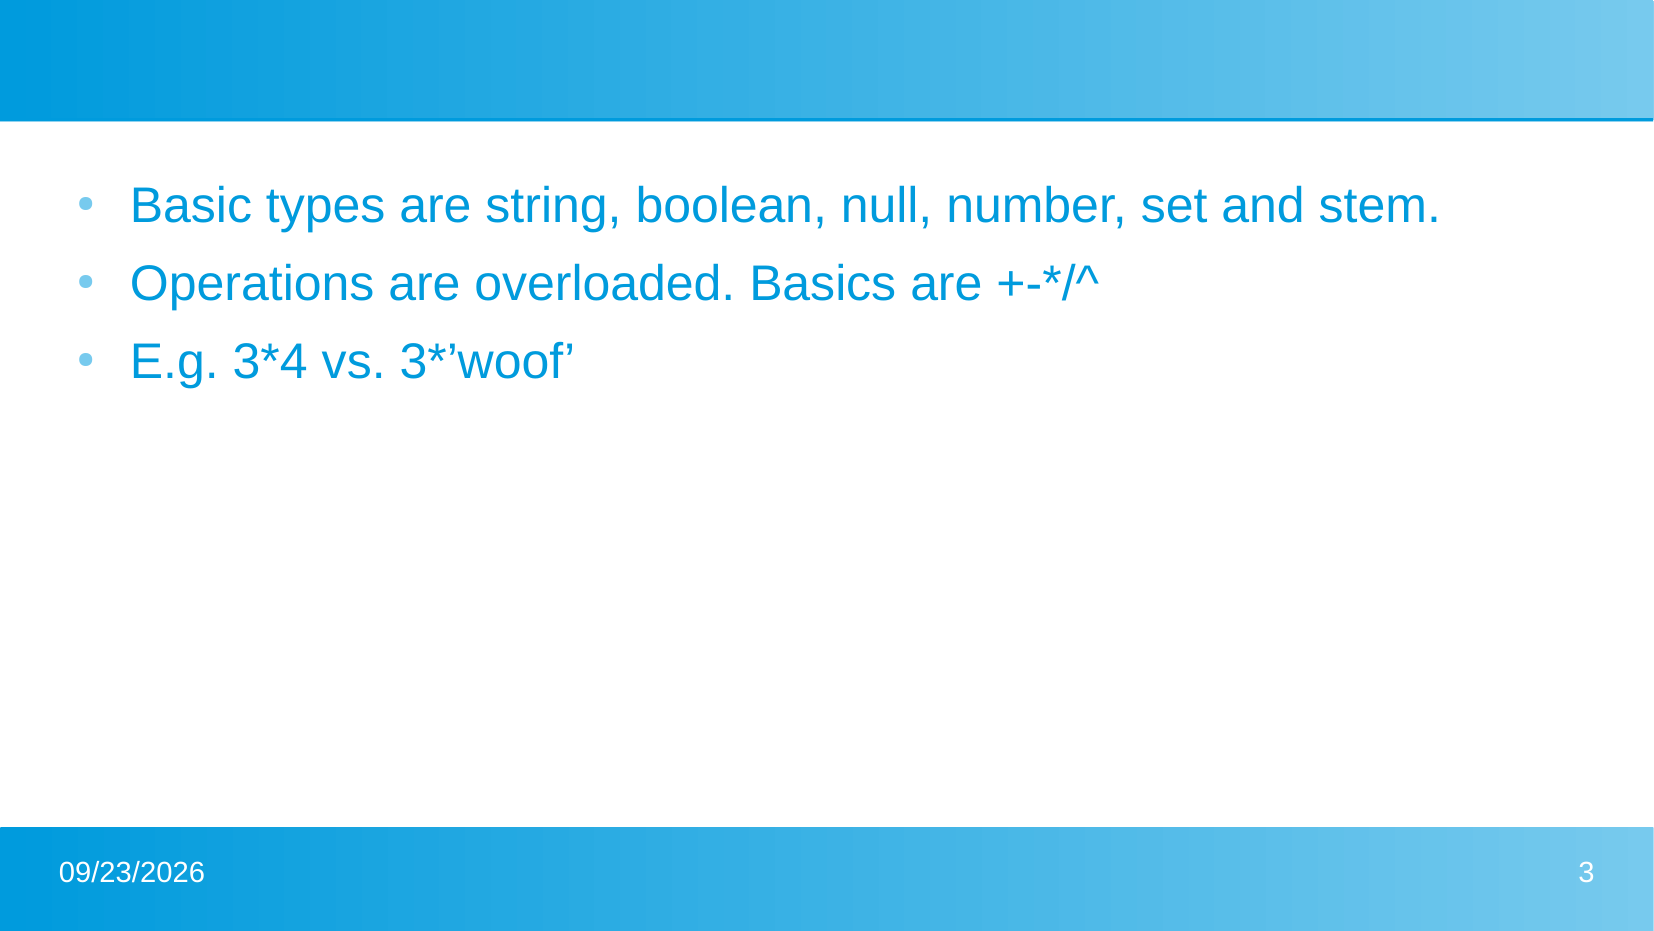

#
Basic types are string, boolean, null, number, set and stem.
Operations are overloaded. Basics are +-*/^
E.g. 3*4 vs. 3*’woof’
3